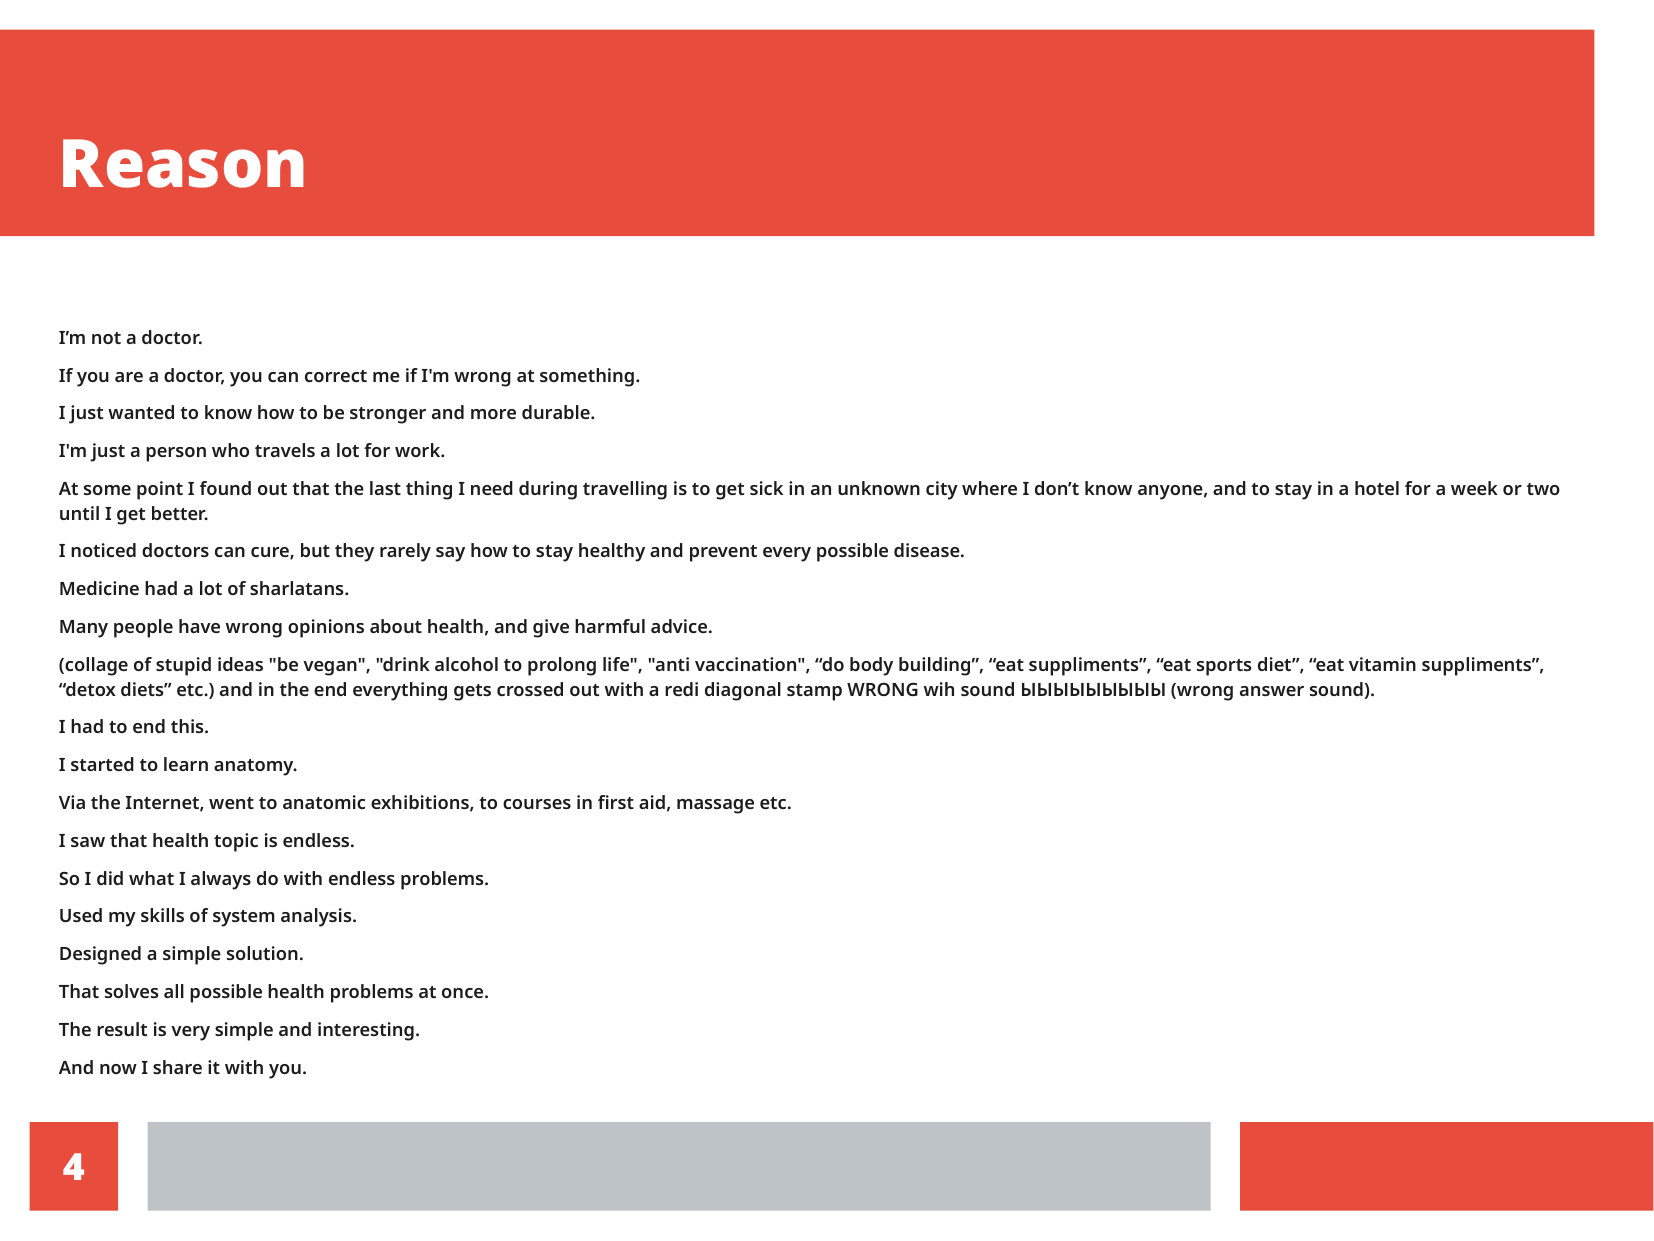

# Reason
I’m not a doctor.
If you are a doctor, you can correct me if I'm wrong at something.
I just wanted to know how to be stronger and more durable.
I'm just a person who travels a lot for work.
At some point I found out that the last thing I need during travelling is to get sick in an unknown city where I don’t know anyone, and to stay in a hotel for a week or two until I get better.
I noticed doctors can cure, but they rarely say how to stay healthy and prevent every possible disease.
Medicine had a lot of sharlatans.
Many people have wrong opinions about health, and give harmful advice.
(collage of stupid ideas "be vegan", "drink alcohol to prolong life", "anti vaccination", “do body building”, “eat suppliments”, “eat sports diet”, “eat vitamin suppliments”, “detox diets” etc.) and in the end everything gets crossed out with a redi diagonal stamp WRONG wih sound ЫЫЫЫЫЫЫЫЫ (wrong answer sound).
I had to end this.
I started to learn anatomy.
Via the Internet, went to anatomic exhibitions, to courses in first aid, massage etc.
I saw that health topic is endless.
So I did what I always do with endless problems.
Used my skills of system analysis.
Designed a simple solution.
That solves all possible health problems at once.
The result is very simple and interesting.
And now I share it with you.
4